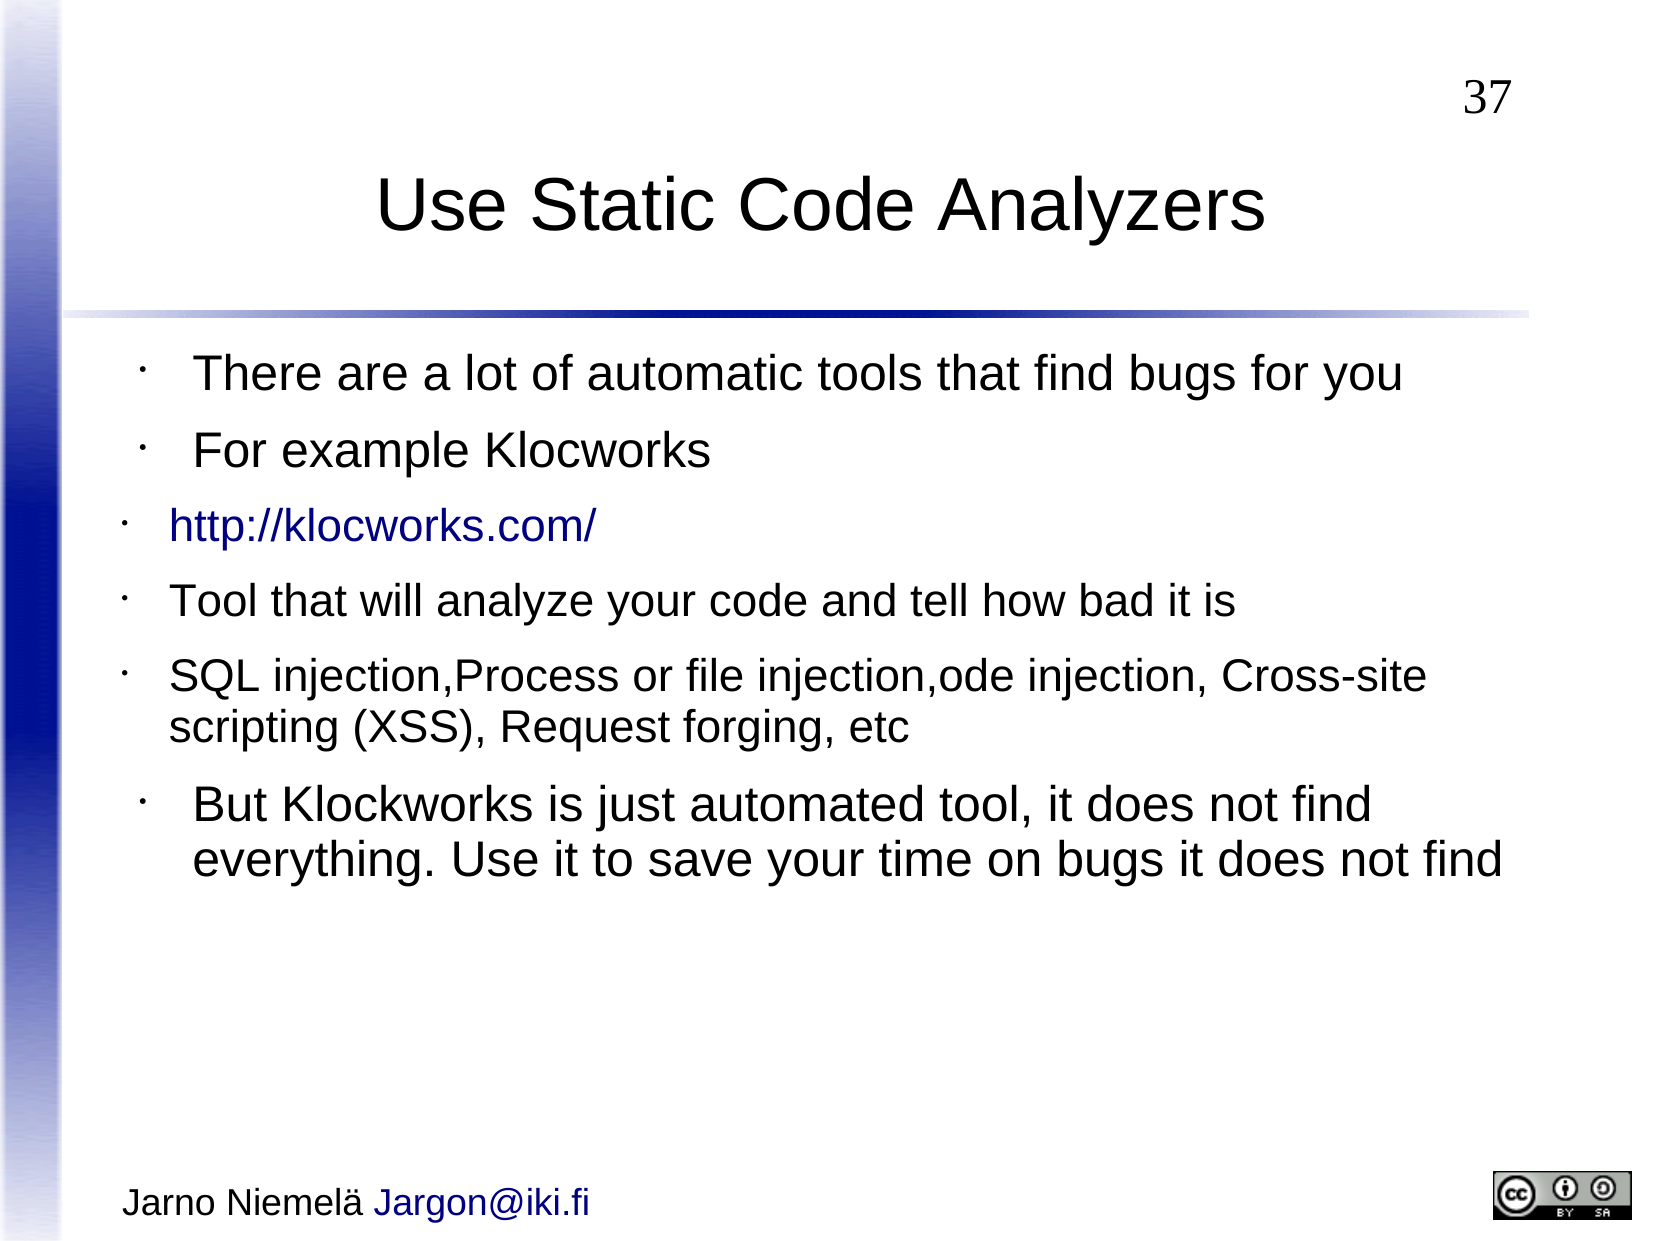

# Use Static Code Analyzers
There are a lot of automatic tools that find bugs for you
For example Klocworks
http://klocworks.com/
Tool that will analyze your code and tell how bad it is
SQL injection,Process or file injection,ode injection, Cross-site scripting (XSS), Request forging, etc
But Klockworks is just automated tool, it does not find everything. Use it to save your time on bugs it does not find